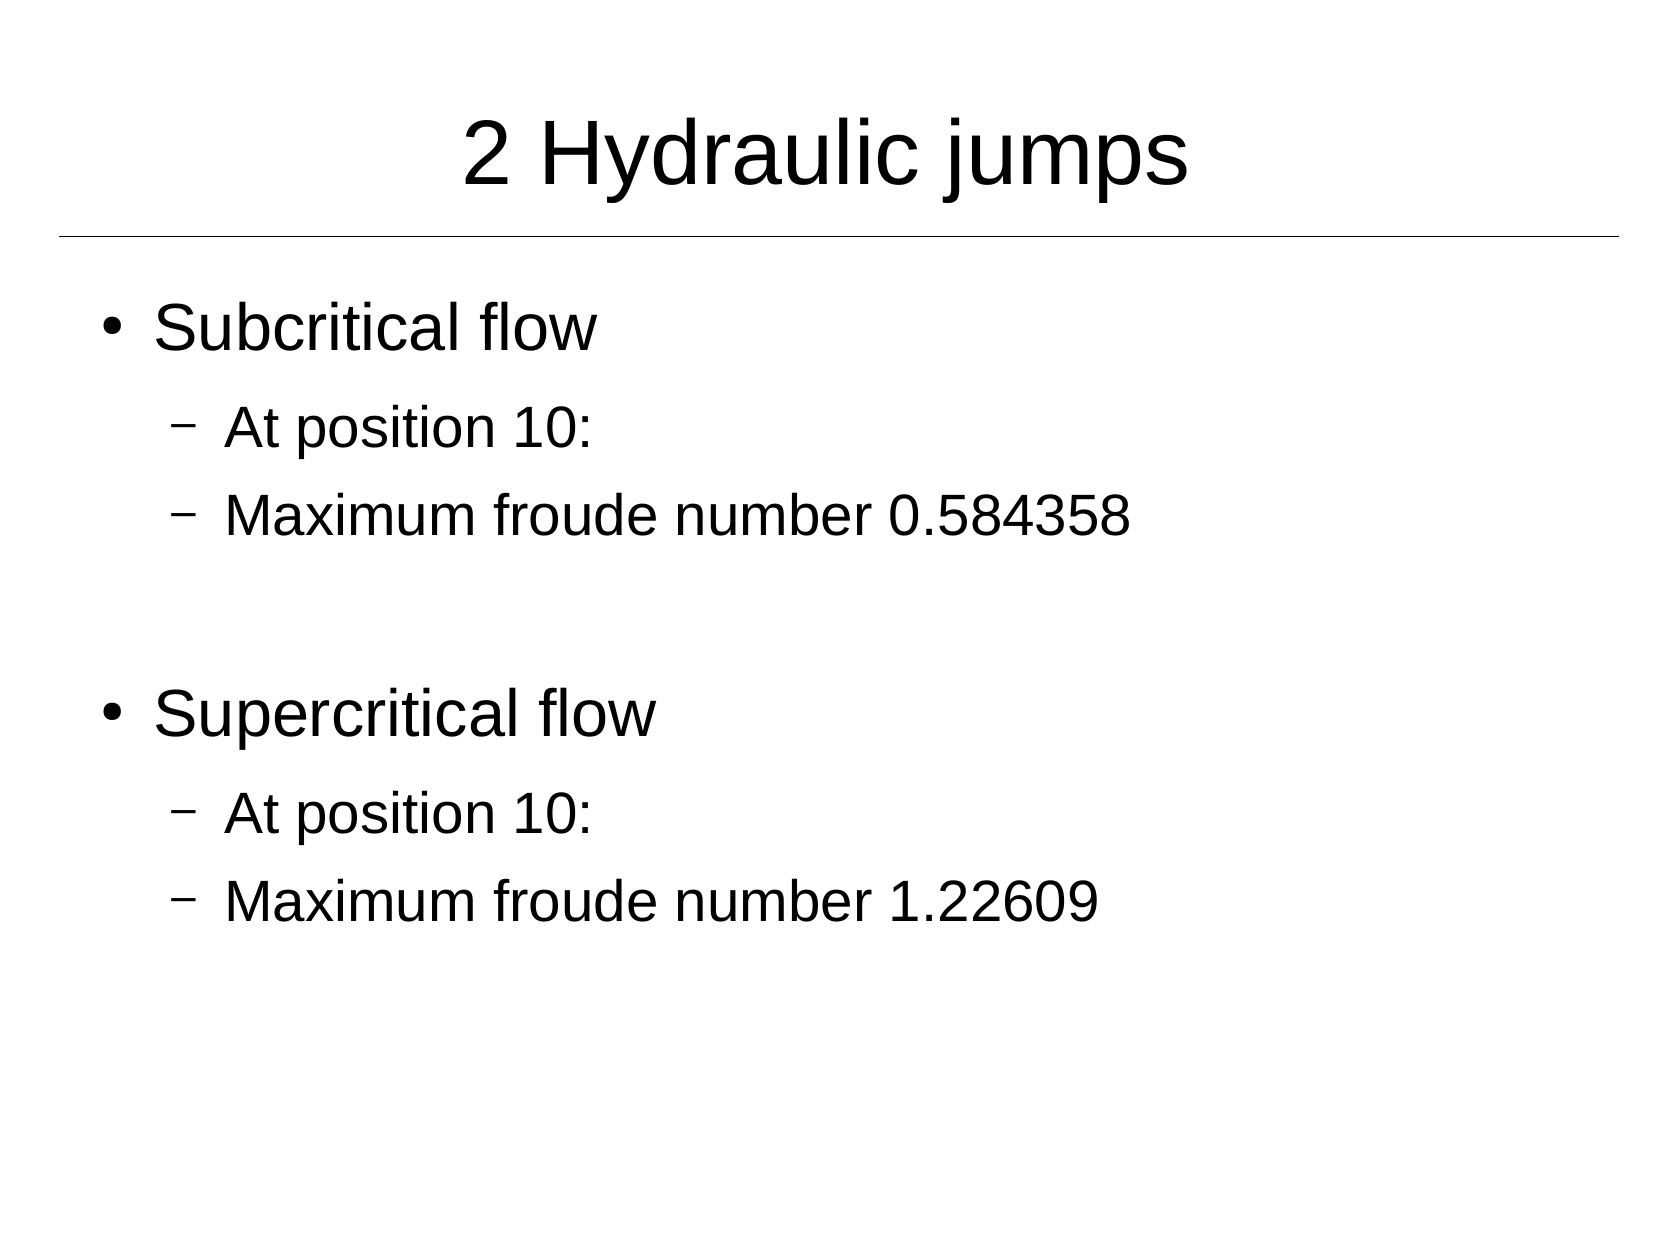

# 2 Hydraulic jumps
Subcritical flow
At position 10:
Maximum froude number 0.584358
Supercritical flow
At position 10:
Maximum froude number 1.22609